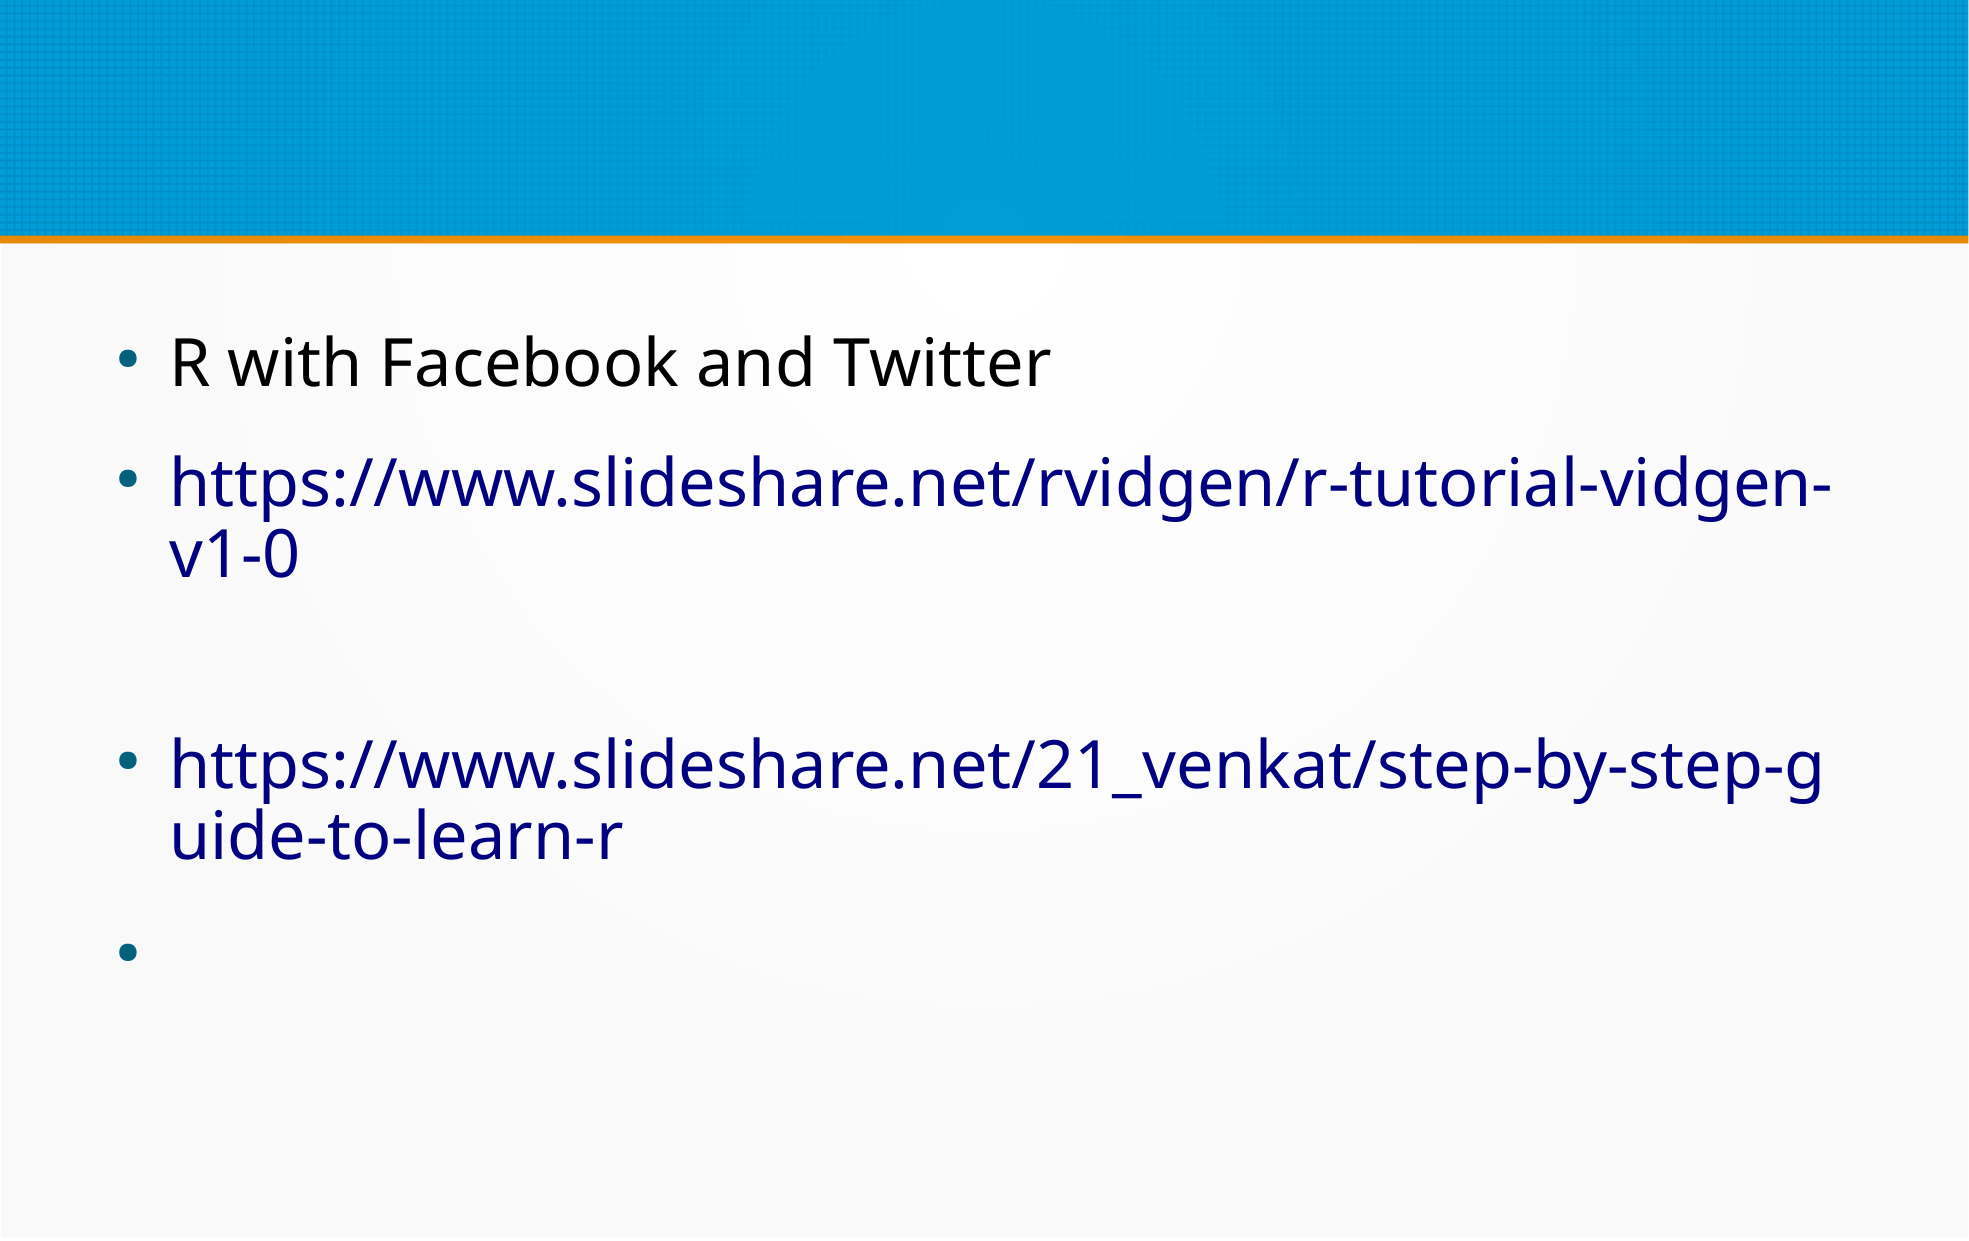

#
R with Facebook and Twitter
https://www.slideshare.net/rvidgen/r-tutorial-vidgen-v1-0
https://www.slideshare.net/21_venkat/step-by-step-guide-to-learn-r